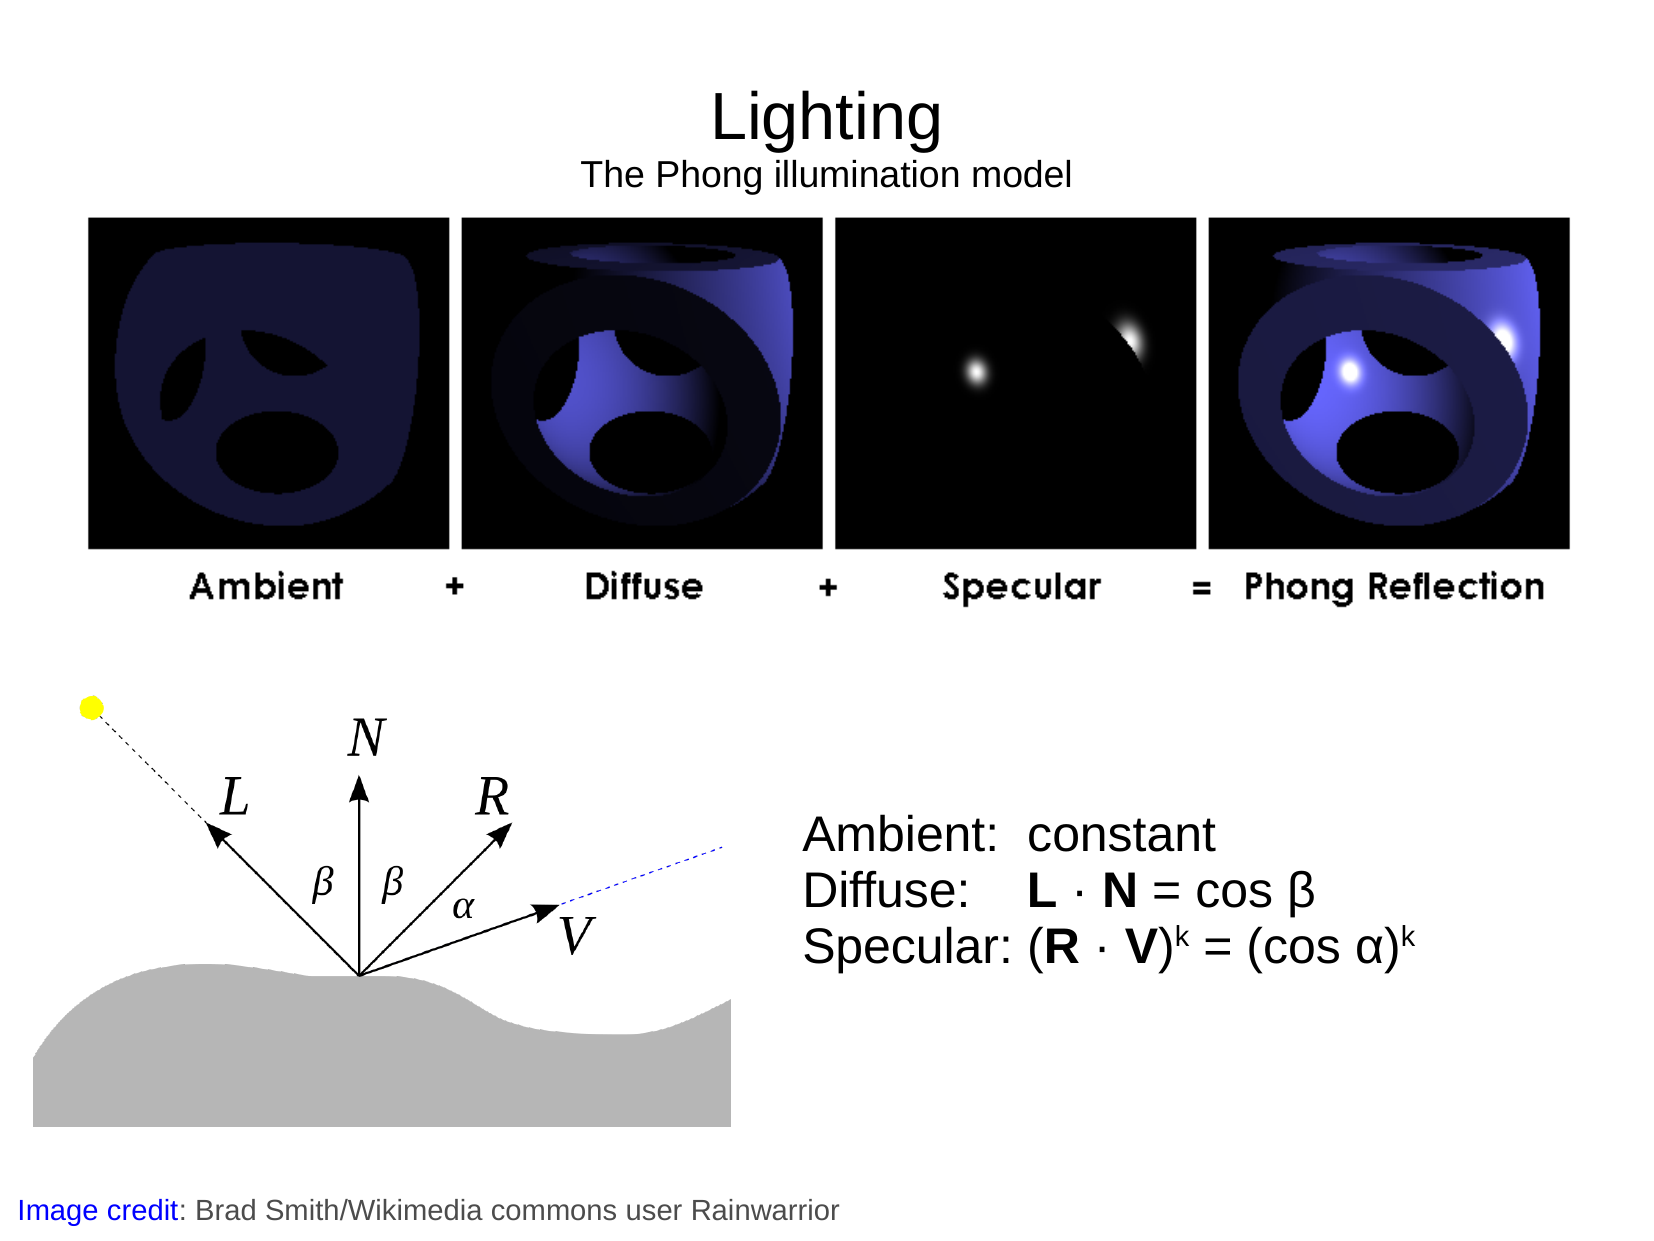

# Lighting
The Phong illumination model
Ambient: constant
Diffuse: L · N = cos β
Specular: (R · V)k = (cos α)k
Image credit: Brad Smith/Wikimedia commons user Rainwarrior